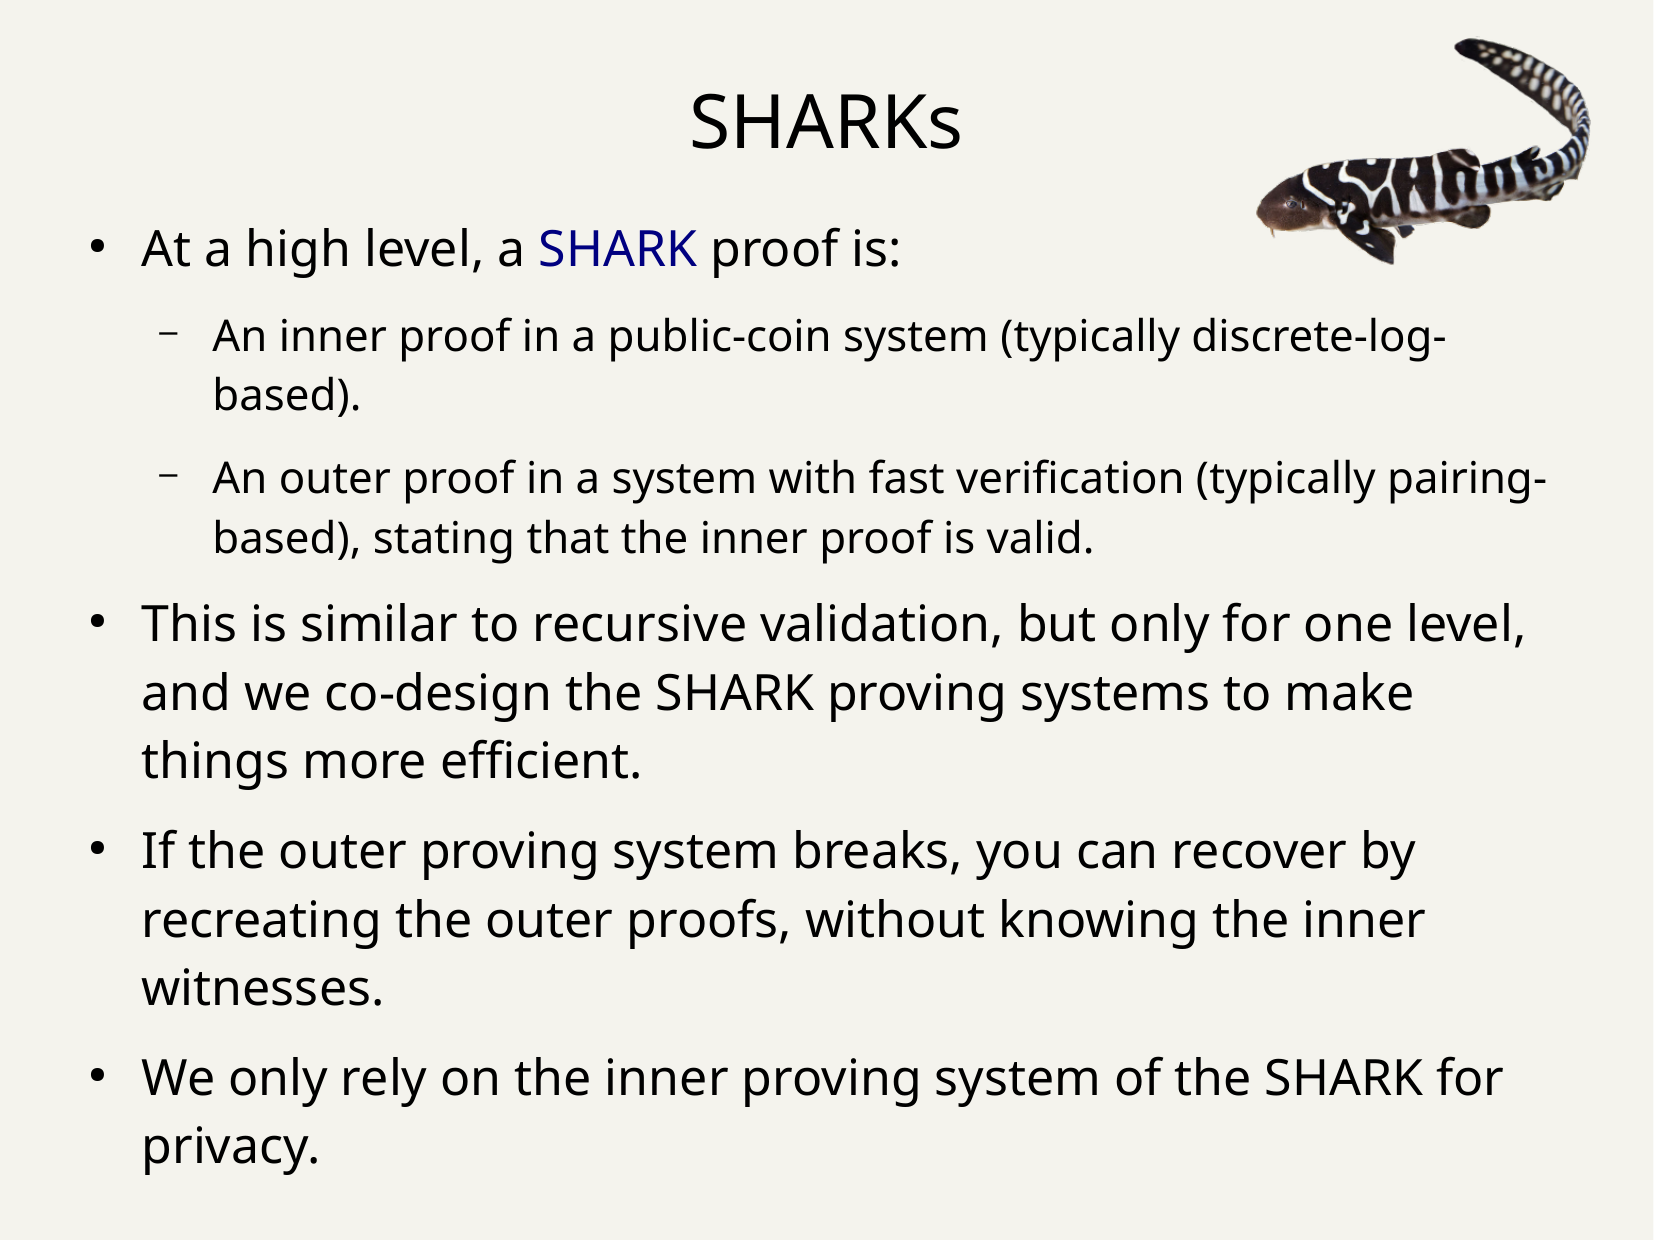

# SHARKs
At a high level, a SHARK proof is:
An inner proof in a public-coin system (typically discrete-log-based).
An outer proof in a system with fast verification (typically pairing-based), stating that the inner proof is valid.
This is similar to recursive validation, but only for one level, and we co-design the SHARK proving systems to make things more efficient.
If the outer proving system breaks, you can recover by recreating the outer proofs, without knowing the inner witnesses.
We only rely on the inner proving system of the SHARK for privacy.